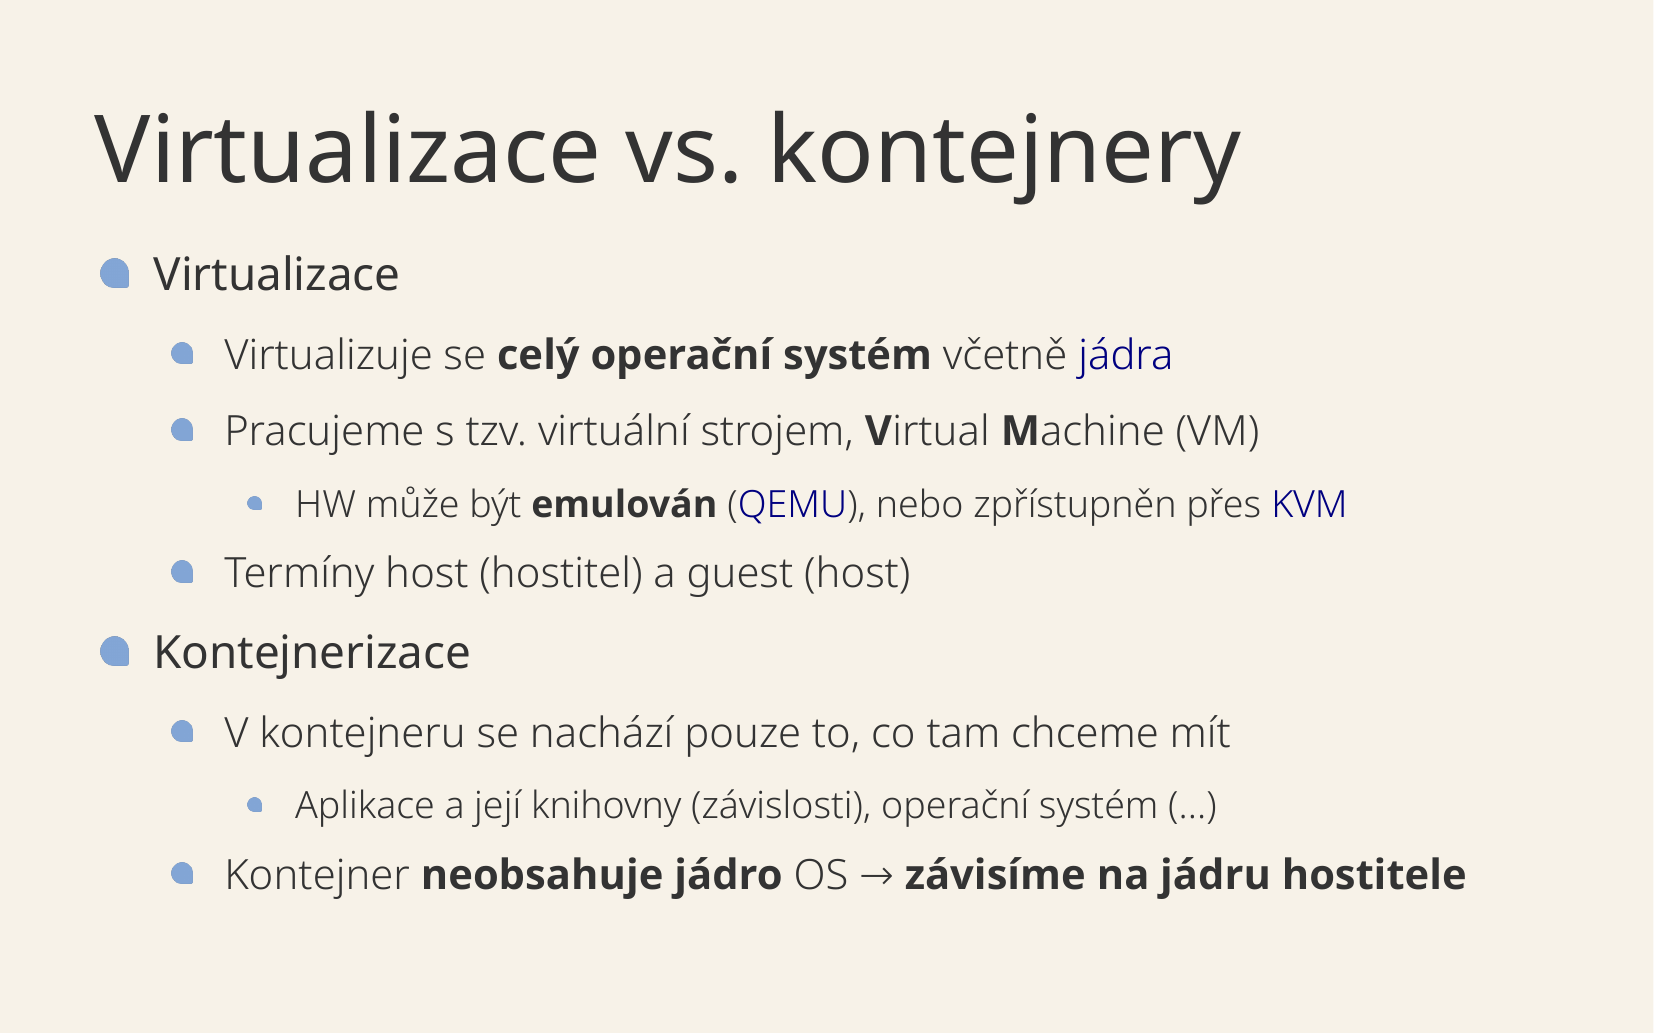

Virtualizace vs. kontejnery
# Virtualizace
Virtualizuje se celý operační systém včetně jádra
Pracujeme s tzv. virtuální strojem, Virtual Machine (VM)
HW může být emulován (QEMU), nebo zpřístupněn přes KVM
Termíny host (hostitel) a guest (host)
Kontejnerizace
V kontejneru se nachází pouze to, co tam chceme mít
Aplikace a její knihovny (závislosti), operační systém (...)
Kontejner neobsahuje jádro OS → závisíme na jádru hostitele